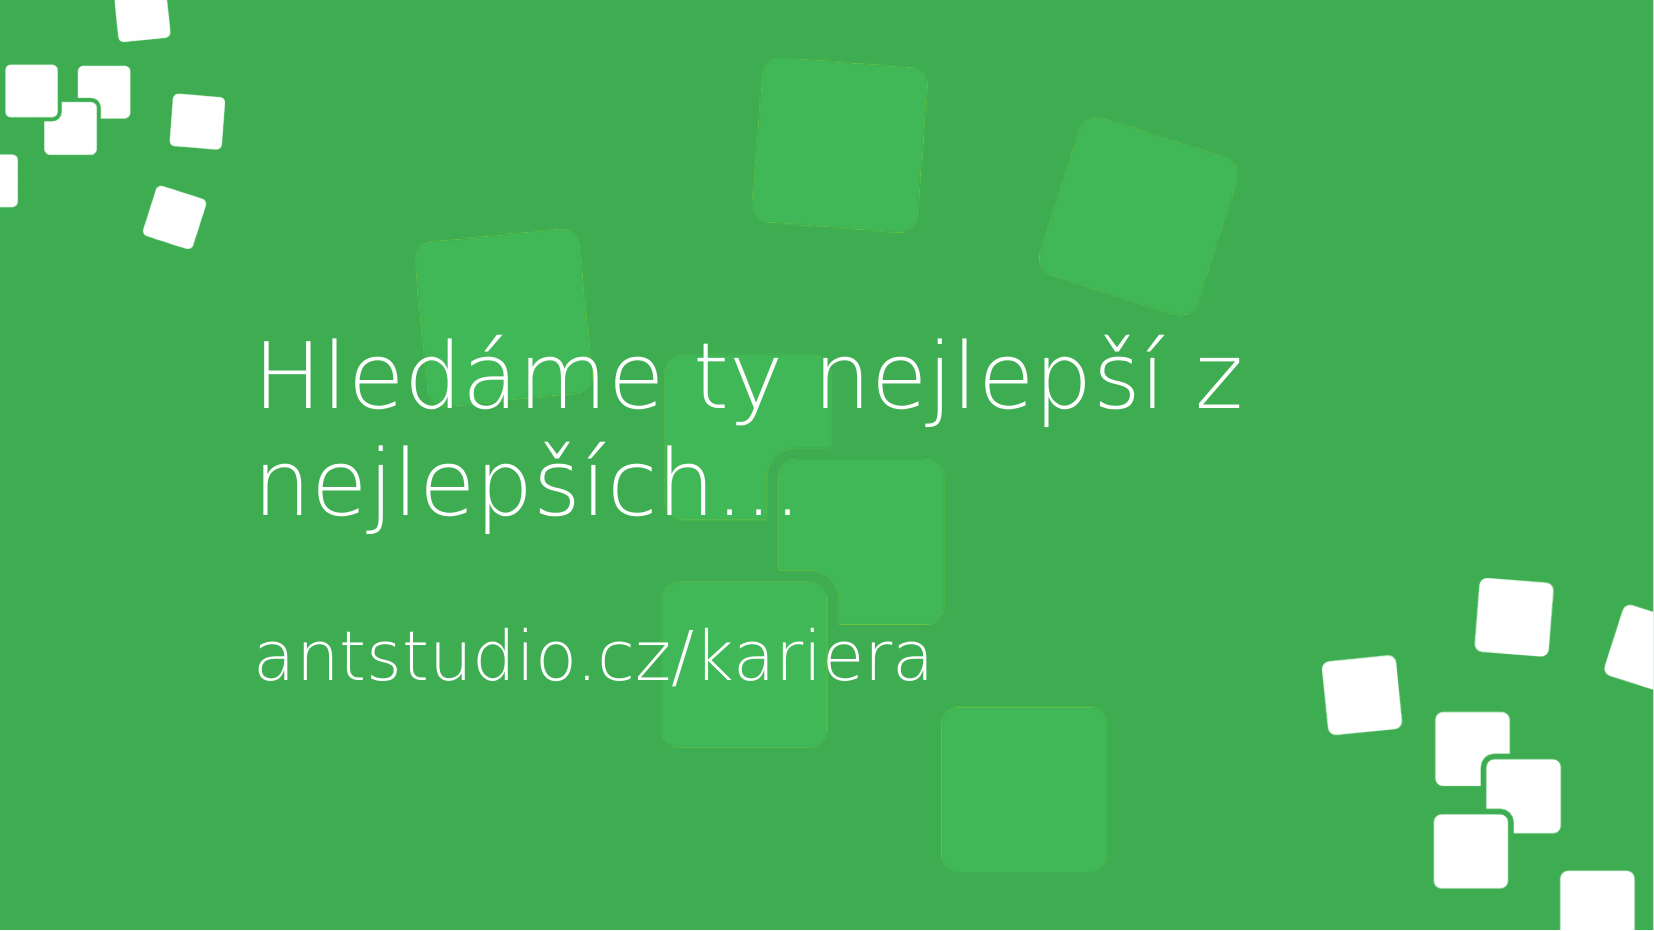

# Hledáme ty nejlepší z nejlepších... antstudio.cz/kariera